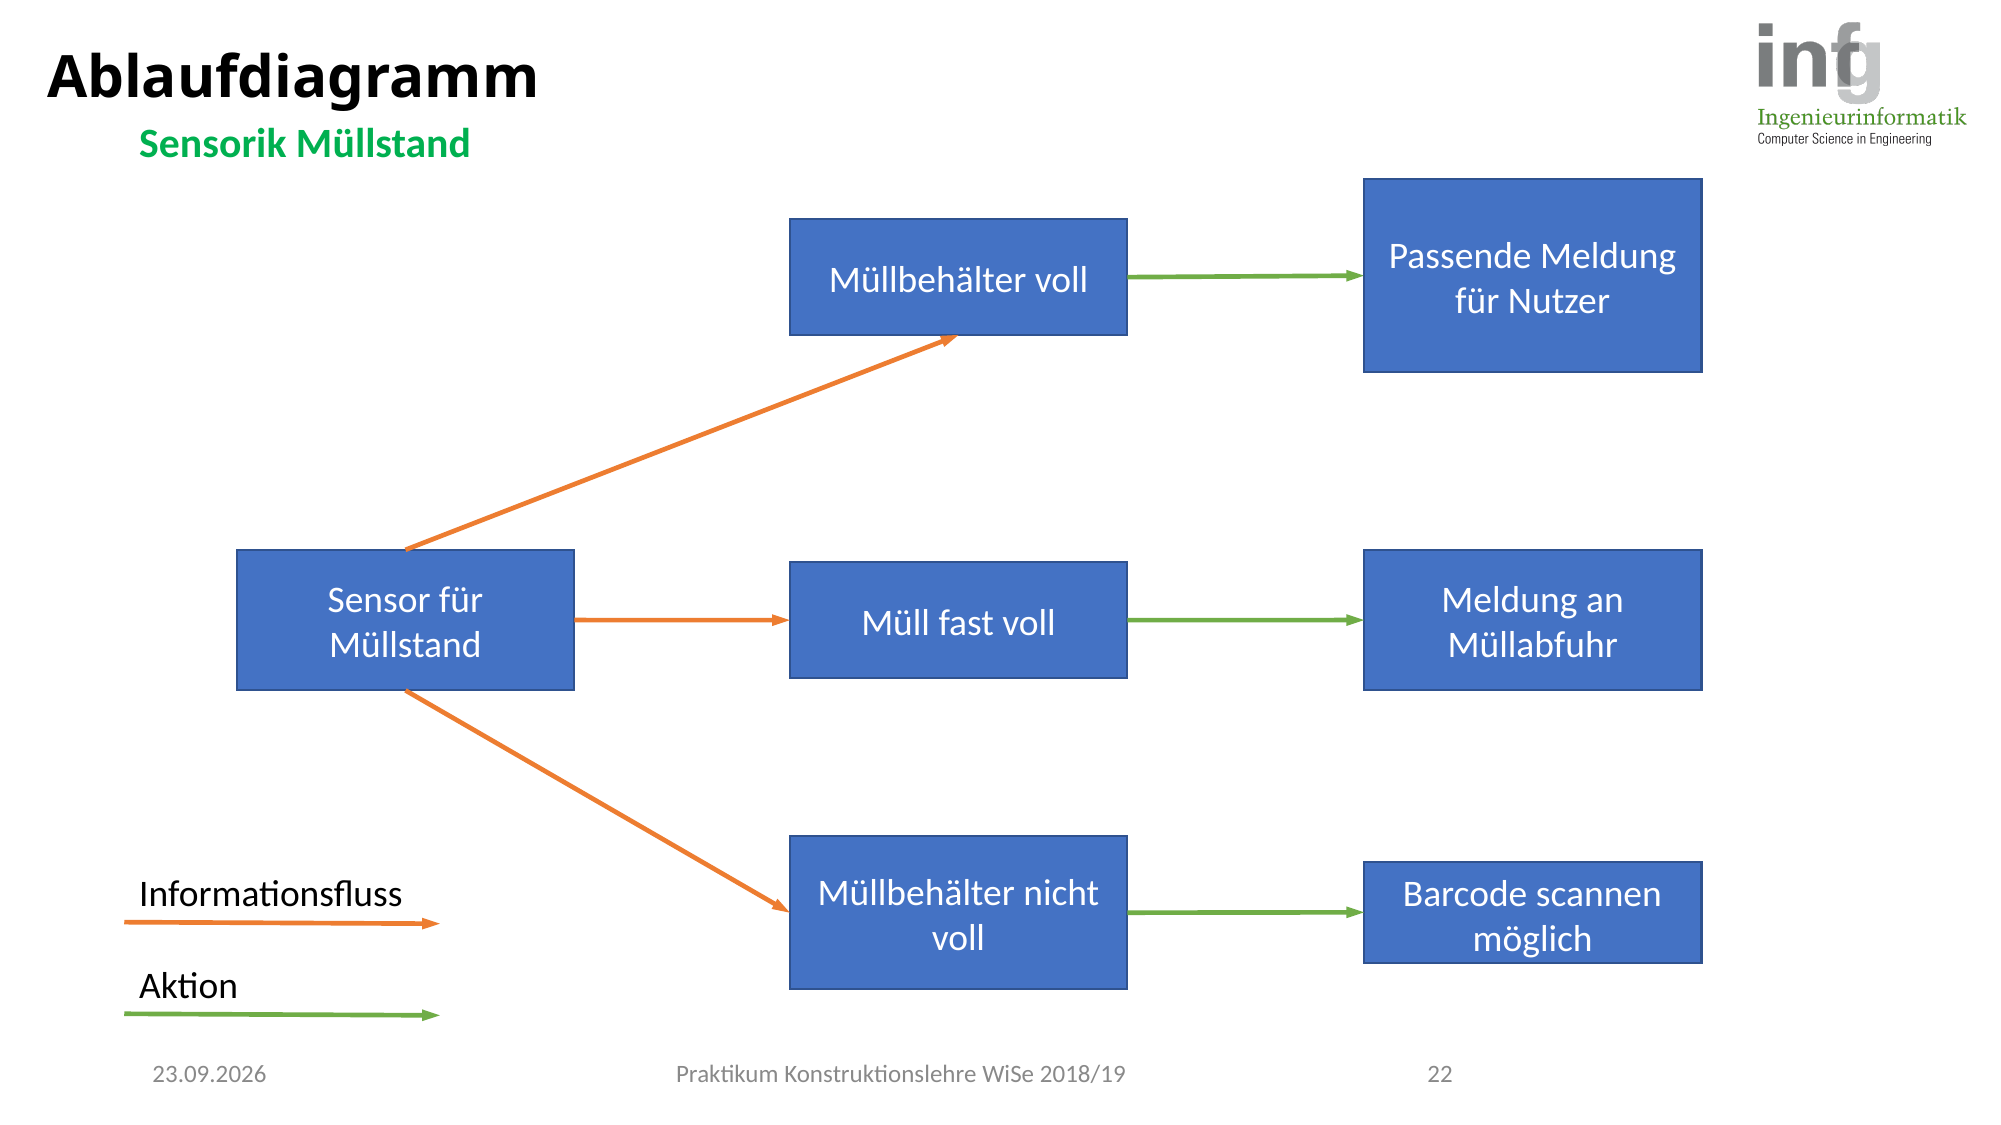

# Ablaufdiagramm
Sensorik Müllstand
Passende Meldung für Nutzer
Sensor für Müllstand
Meldung an Müllabfuhr
Müll fast voll
Müllbehälter nicht voll
Barcode scannen möglich
Müllbehälter voll
Informationsfluss
Aktion
Praktikum Konstruktionslehre WiSe 2018/19